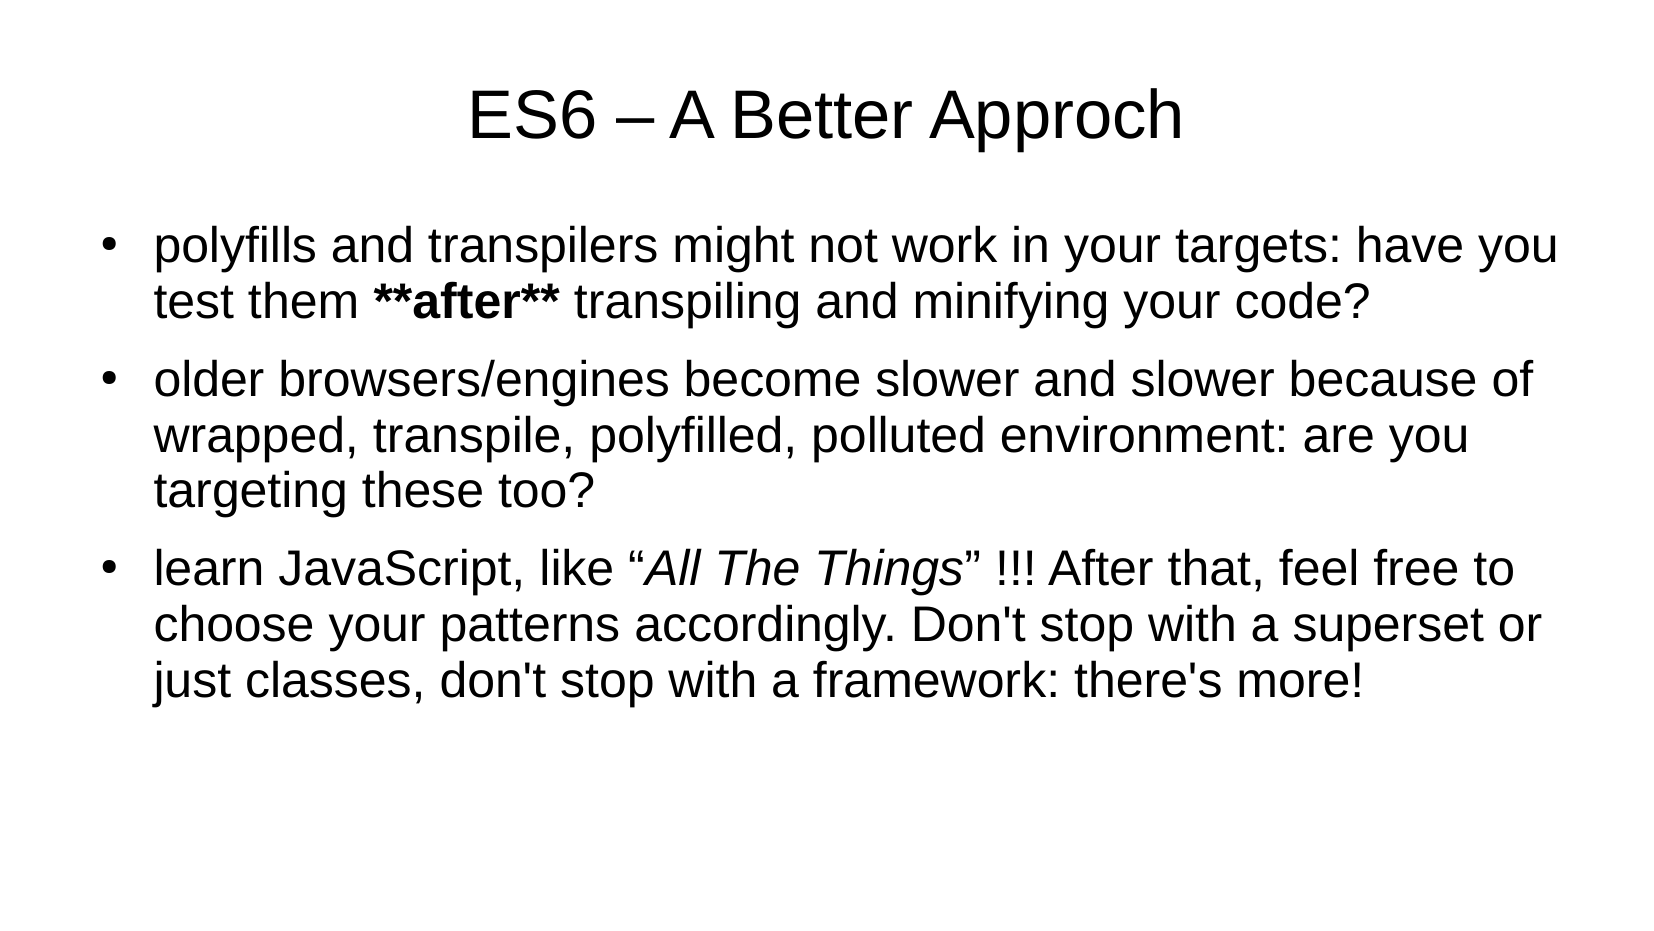

# ES6 – A Better Approch
polyfills and transpilers might not work in your targets: have you test them **after** transpiling and minifying your code?
older browsers/engines become slower and slower because of wrapped, transpile, polyfilled, polluted environment: are you targeting these too?
learn JavaScript, like “All The Things” !!! After that, feel free to choose your patterns accordingly. Don't stop with a superset or just classes, don't stop with a framework: there's more!